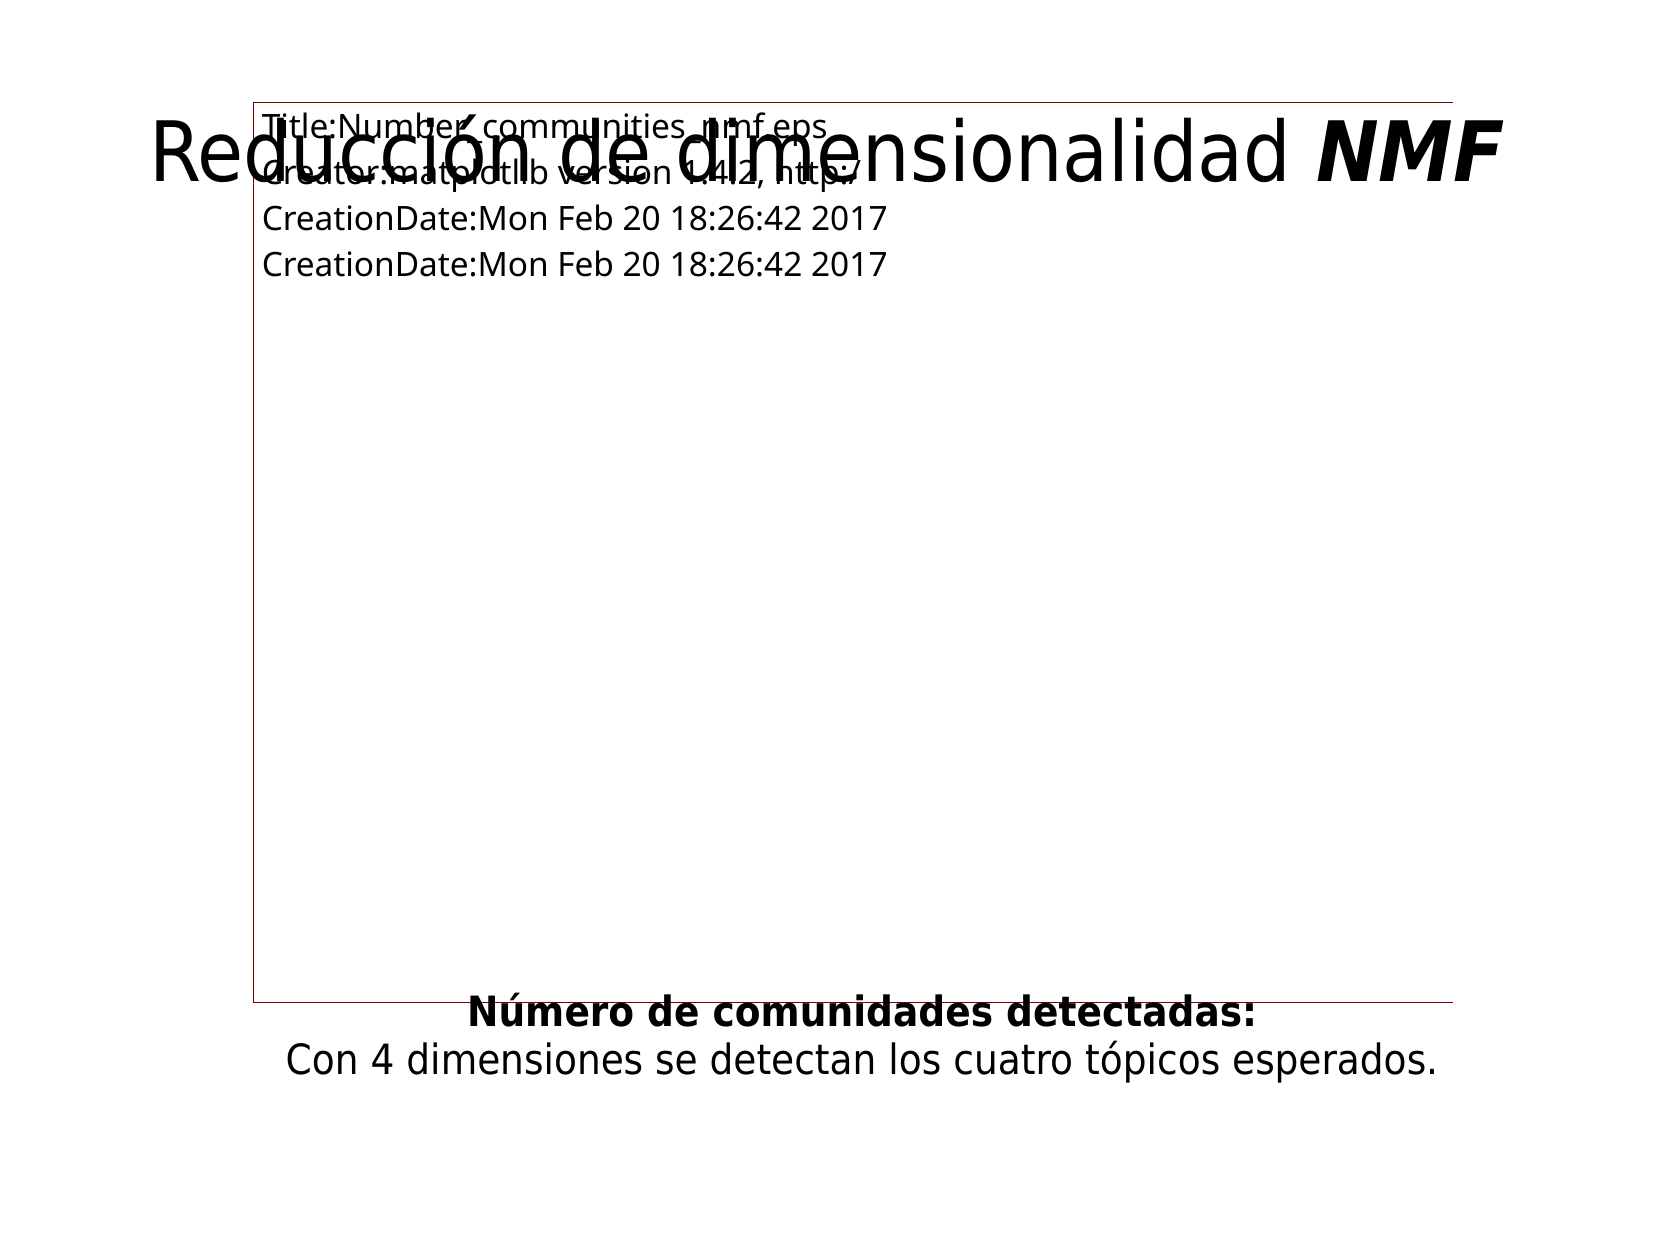

# Reducción de dimensionalidad NMF
Número de comunidades detectadas:
Con 4 dimensiones se detectan los cuatro tópicos esperados.